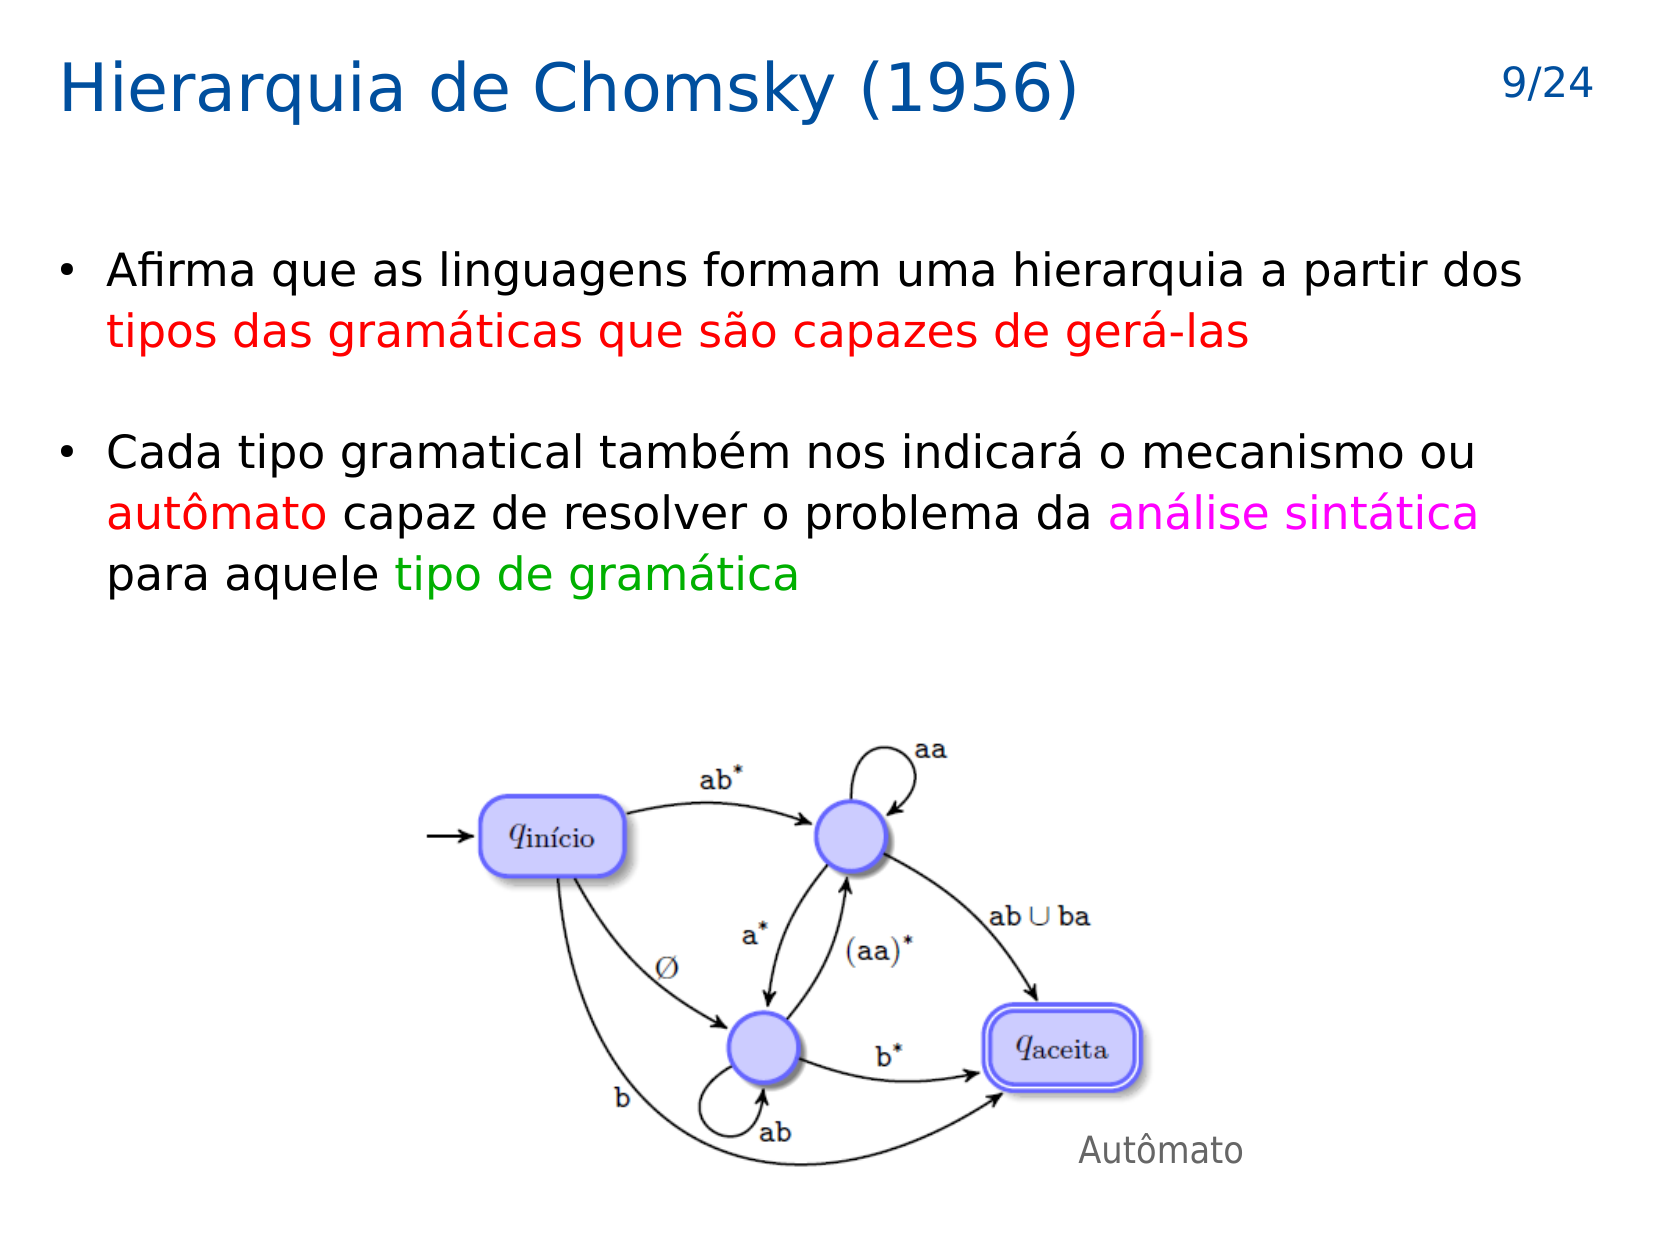

# Hierarquia de Chomsky (1956)
9
Afirma que as linguagens formam uma hierarquia a partir dos tipos das gramáticas que são capazes de gerá-las
Cada tipo gramatical também nos indicará o mecanismo ou autômato capaz de resolver o problema da análise sintática para aquele tipo de gramática
Autômato